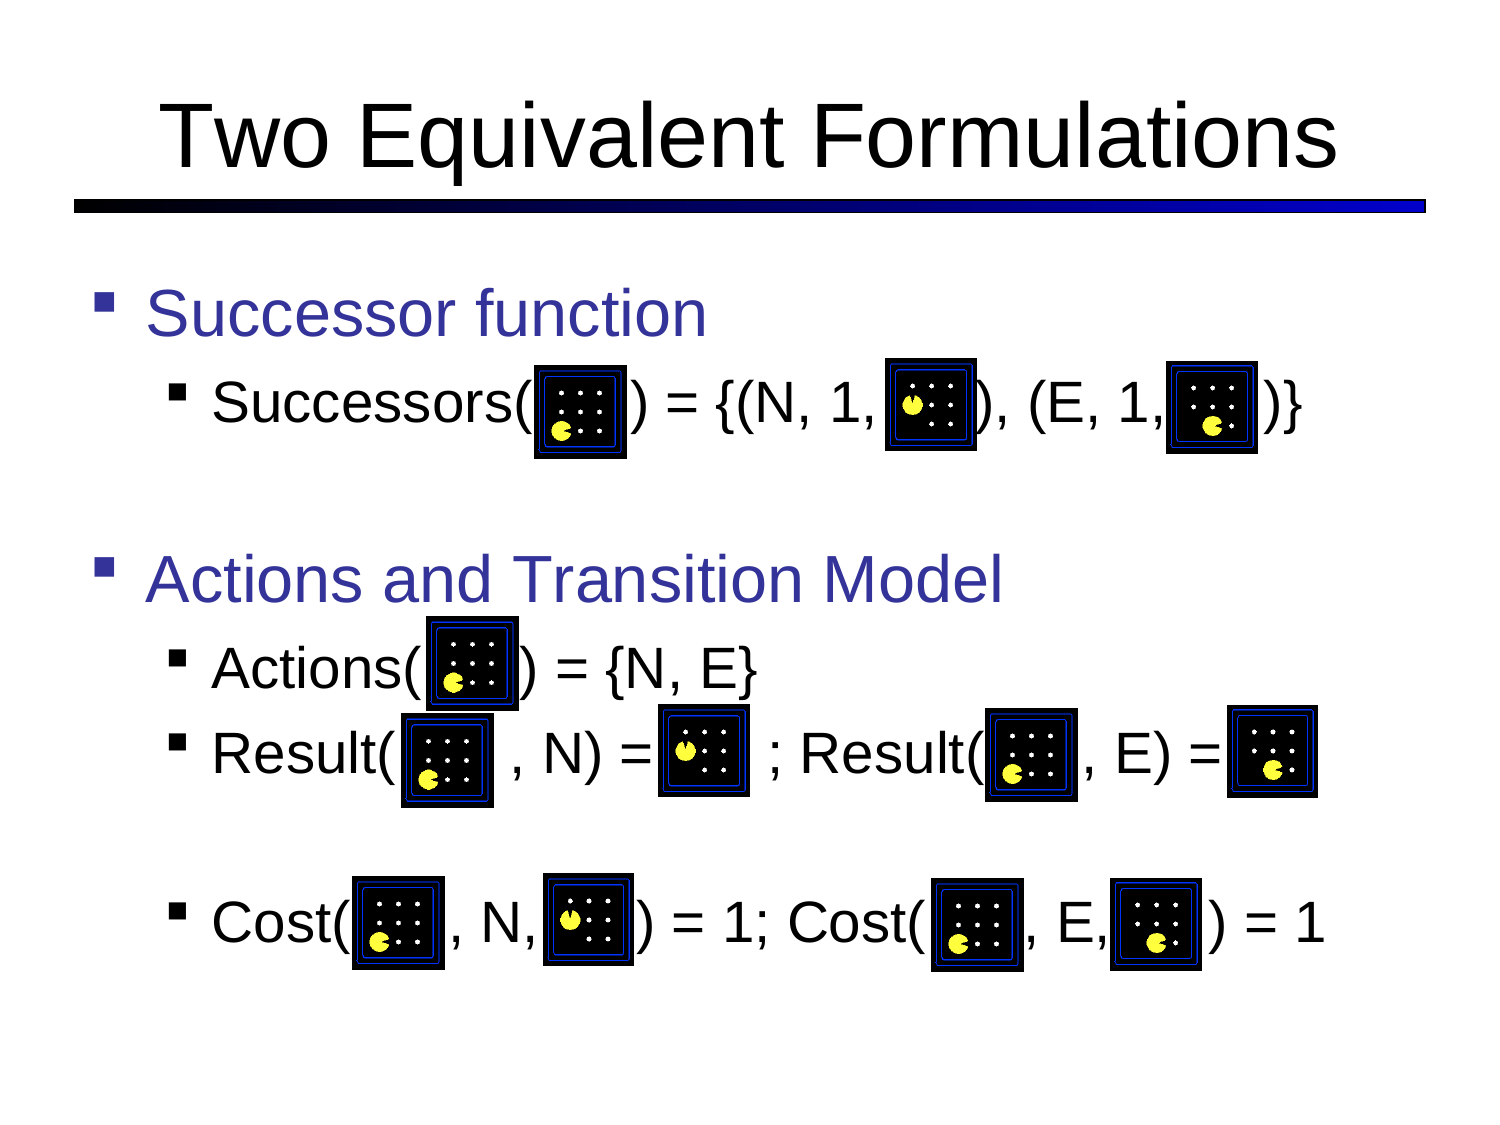

Two Equivalent Formulations
Successor function
Successors( ) = {(N, 1, ), (E, 1, )}
Actions and Transition Model
Actions( ) = {N, E}
Result( , N) = ; Result( , E) =
Cost( , N, ) = 1; Cost( , E, ) = 1